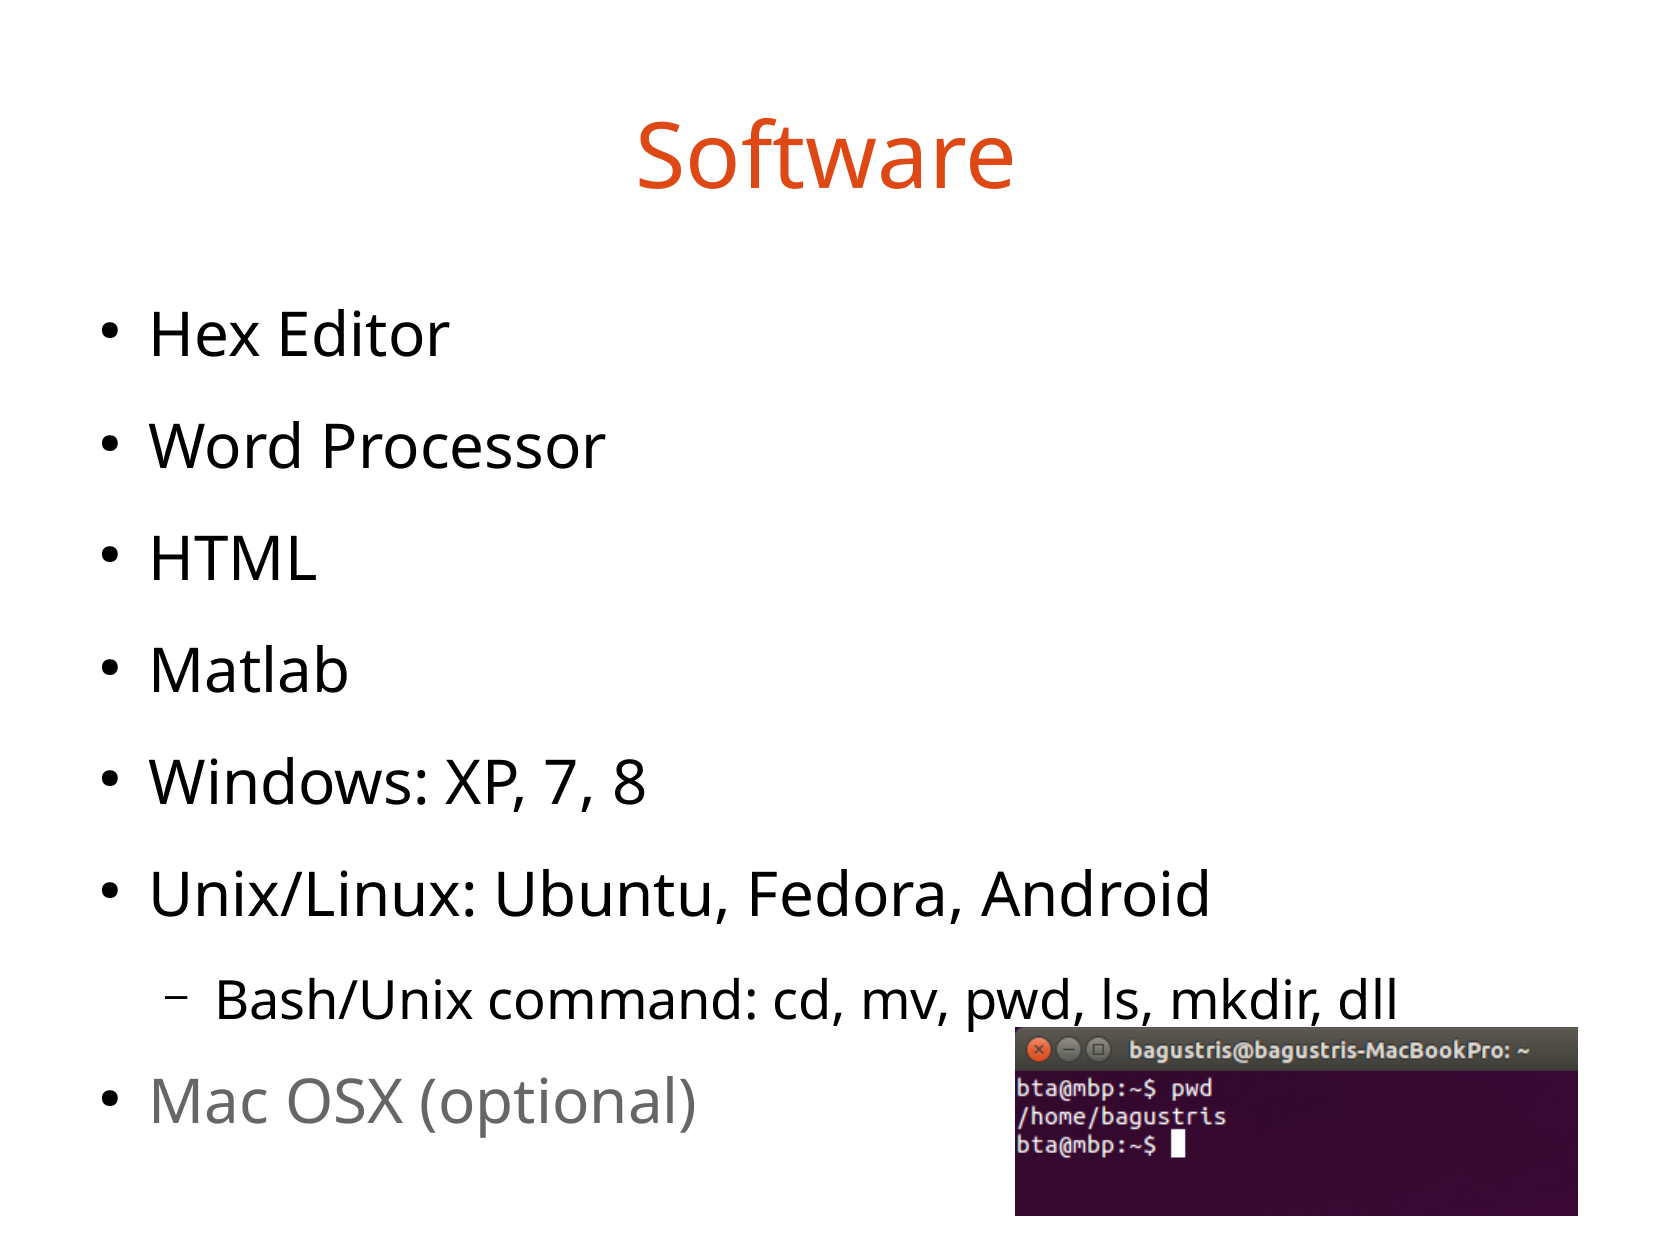

# Software
Hex Editor
Word Processor
HTML
Matlab
Windows: XP, 7, 8
Unix/Linux: Ubuntu, Fedora, Android
Bash/Unix command: cd, mv, pwd, ls, mkdir, dll
Mac OSX (optional)